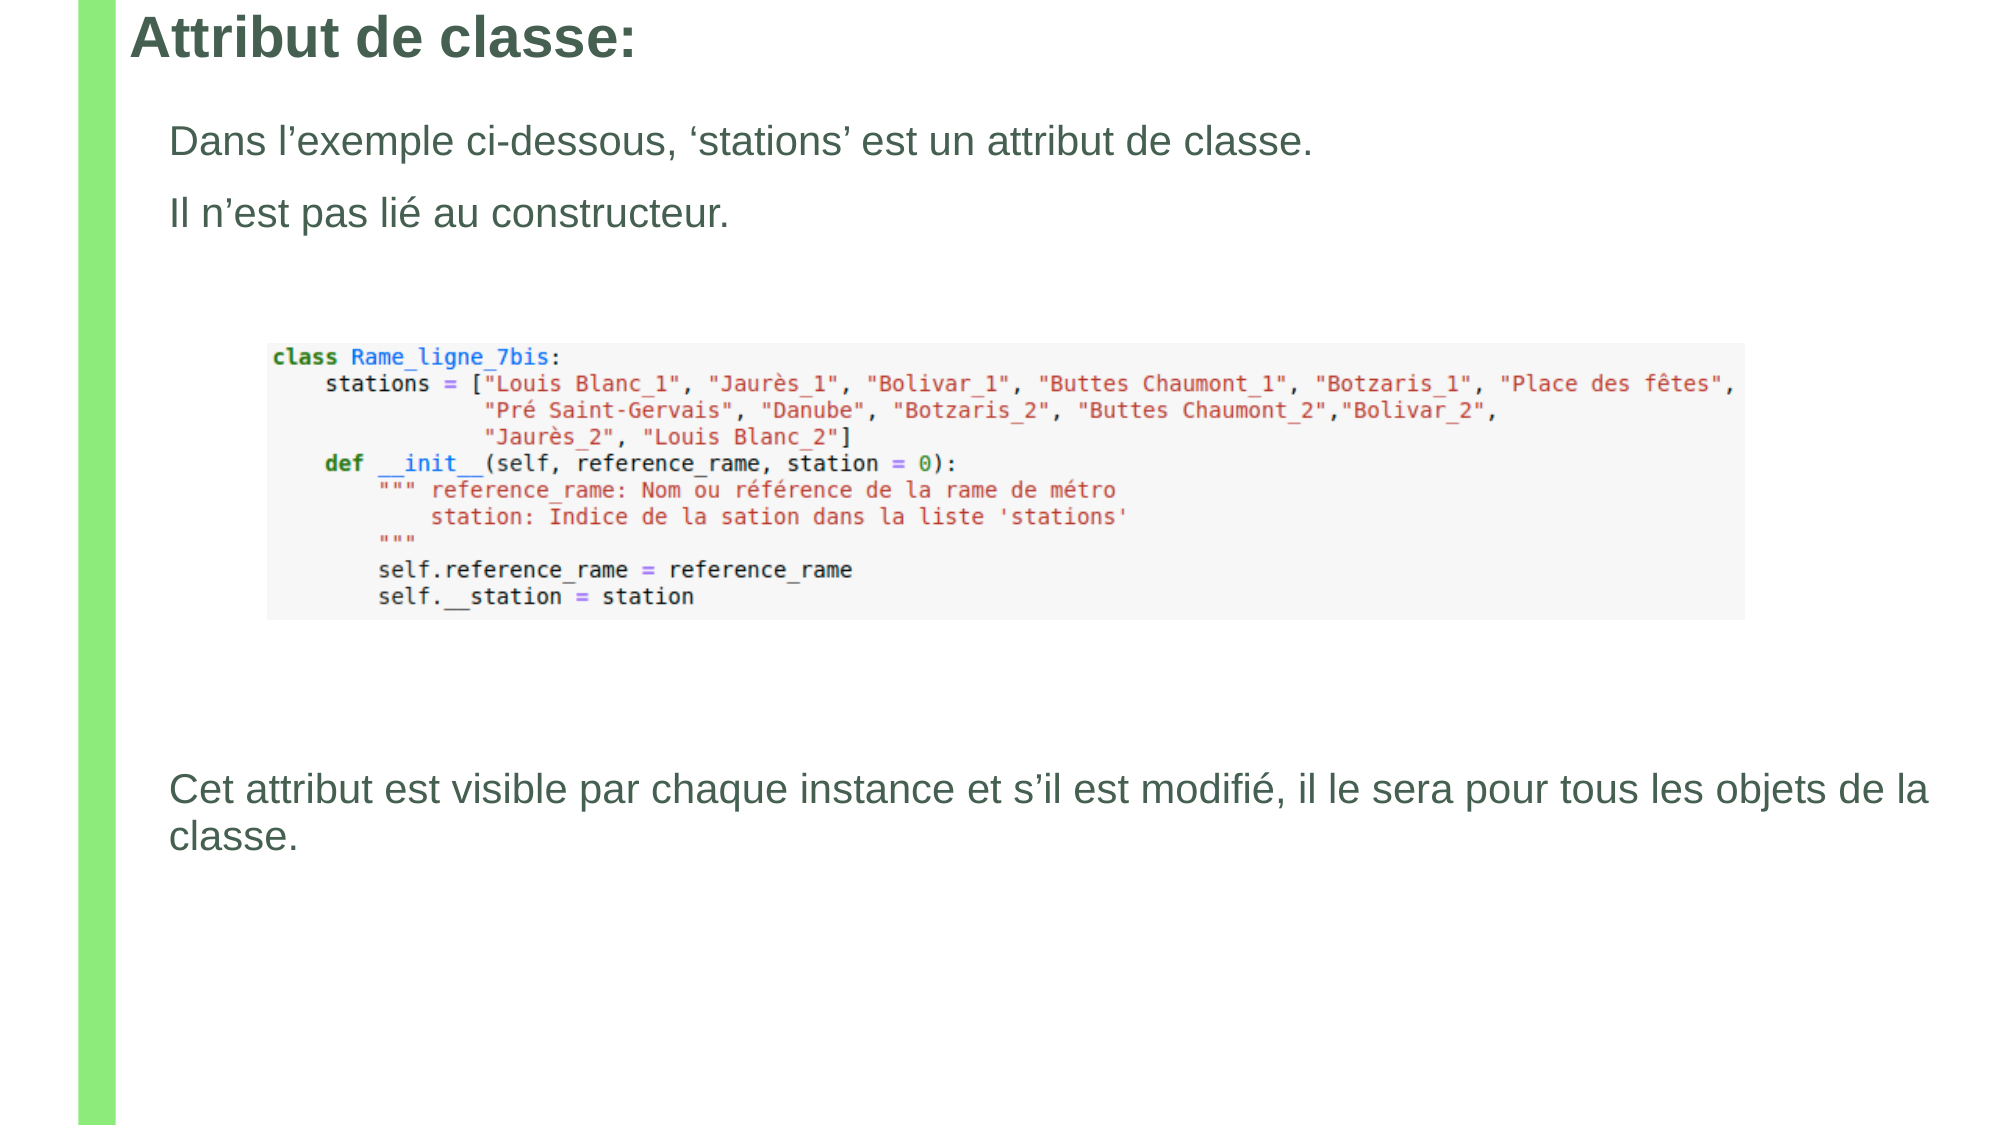

Attribut de classe:
Dans l’exemple ci-dessous, ‘stations’ est un attribut de classe.
Il n’est pas lié au constructeur.
Cet attribut est visible par chaque instance et s’il est modifié, il le sera pour tous les objets de la classe.